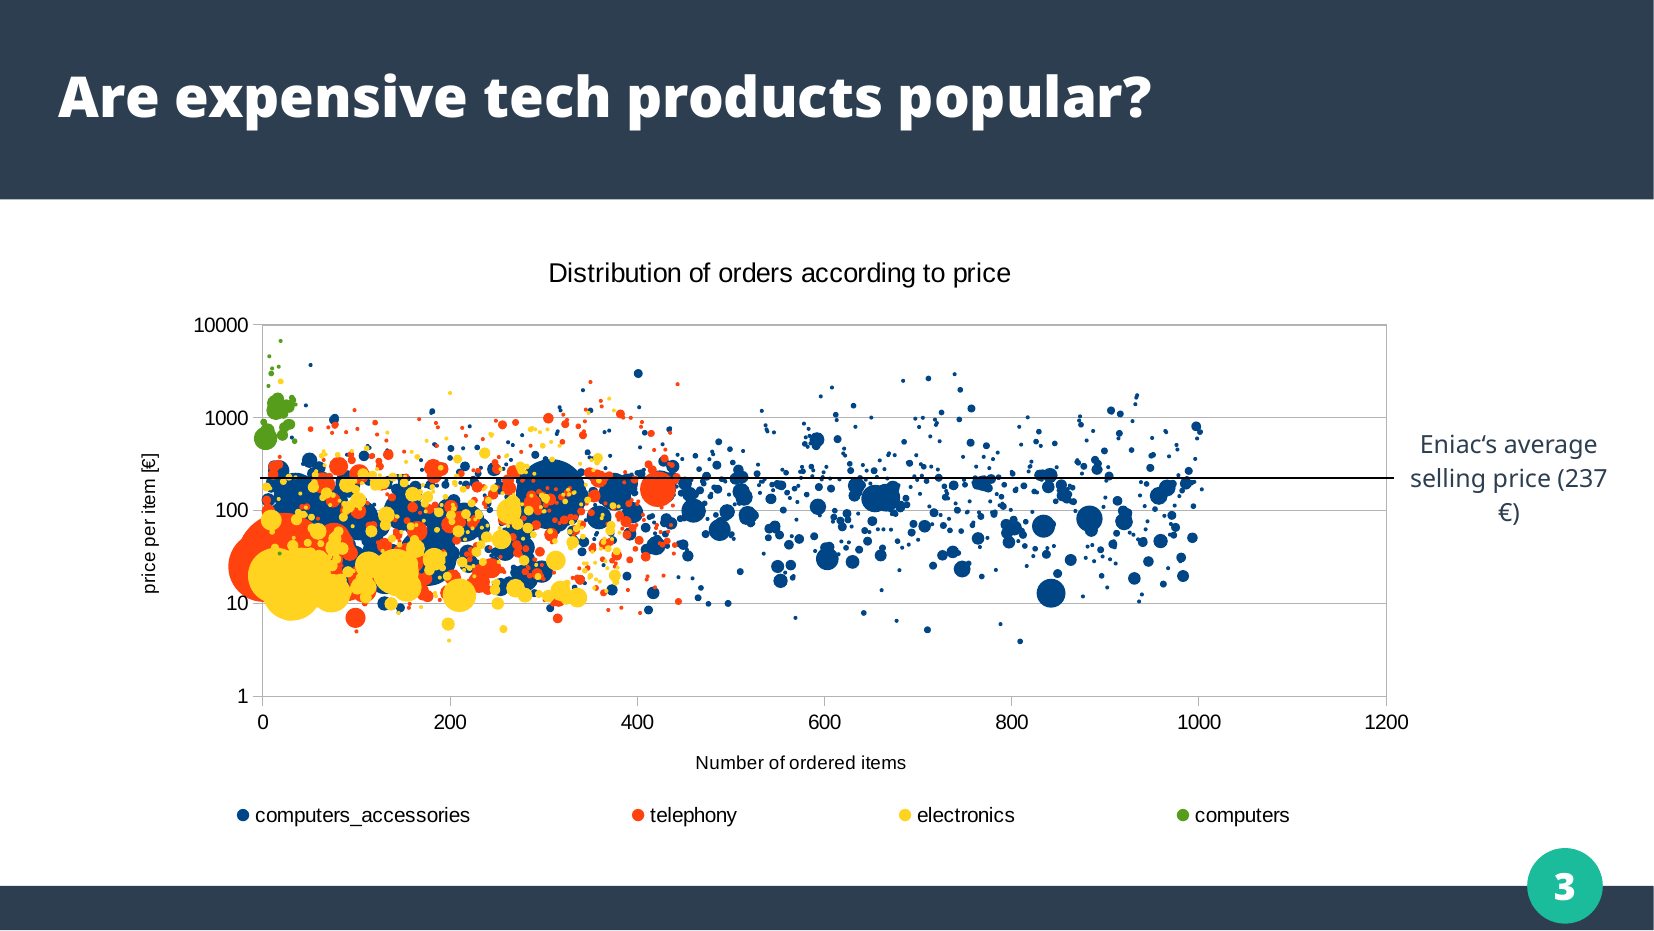

# Are expensive tech products popular?
### Chart: Distribution of orders according to price
| Category | computers_accessories | telephony | electronics | computers |
|---|---|---|---|---|Eniac‘s average selling price (237 €)